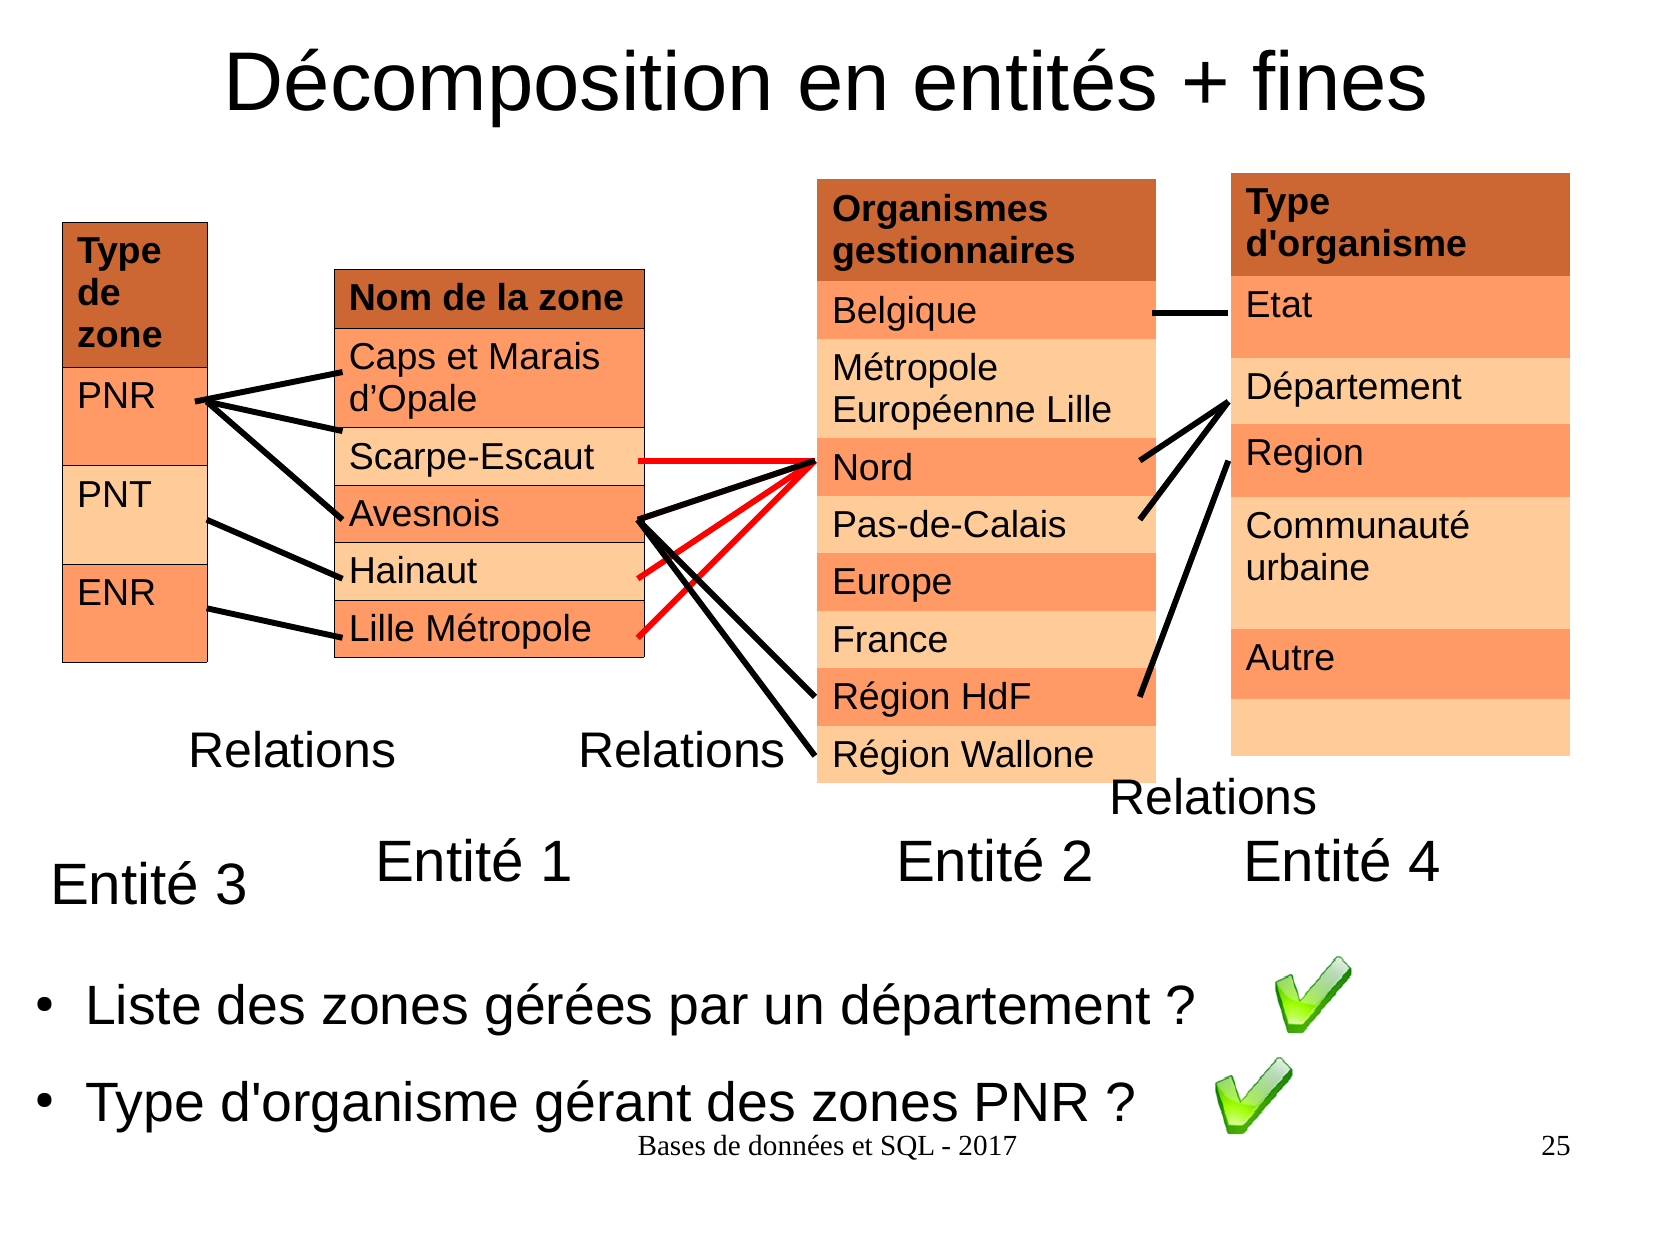

# Décomposition en entités + fines
| Type d'organisme |
| --- |
| Etat |
| Département |
| Region |
| Communauté urbaine |
| Autre |
| |
| Organismes gestionnaires |
| --- |
| Belgique |
| Métropole Européenne Lille |
| Nord |
| Pas-de-Calais |
| Europe |
| France |
| Région HdF |
| Région Wallone |
| Type de zone |
| --- |
| PNR |
| PNT |
| ENR |
| Nom de la zone |
| --- |
| Caps et Marais d’Opale |
| Scarpe-Escaut |
| Avesnois |
| Hainaut |
| Lille Métropole |
Relations
Relations
Relations
Entité 1
Entité 4
Entité 2
Entité 3
Liste des zones gérées par un département ?
Type d'organisme gérant des zones PNR ?
Bases de données et SQL - 2017
25